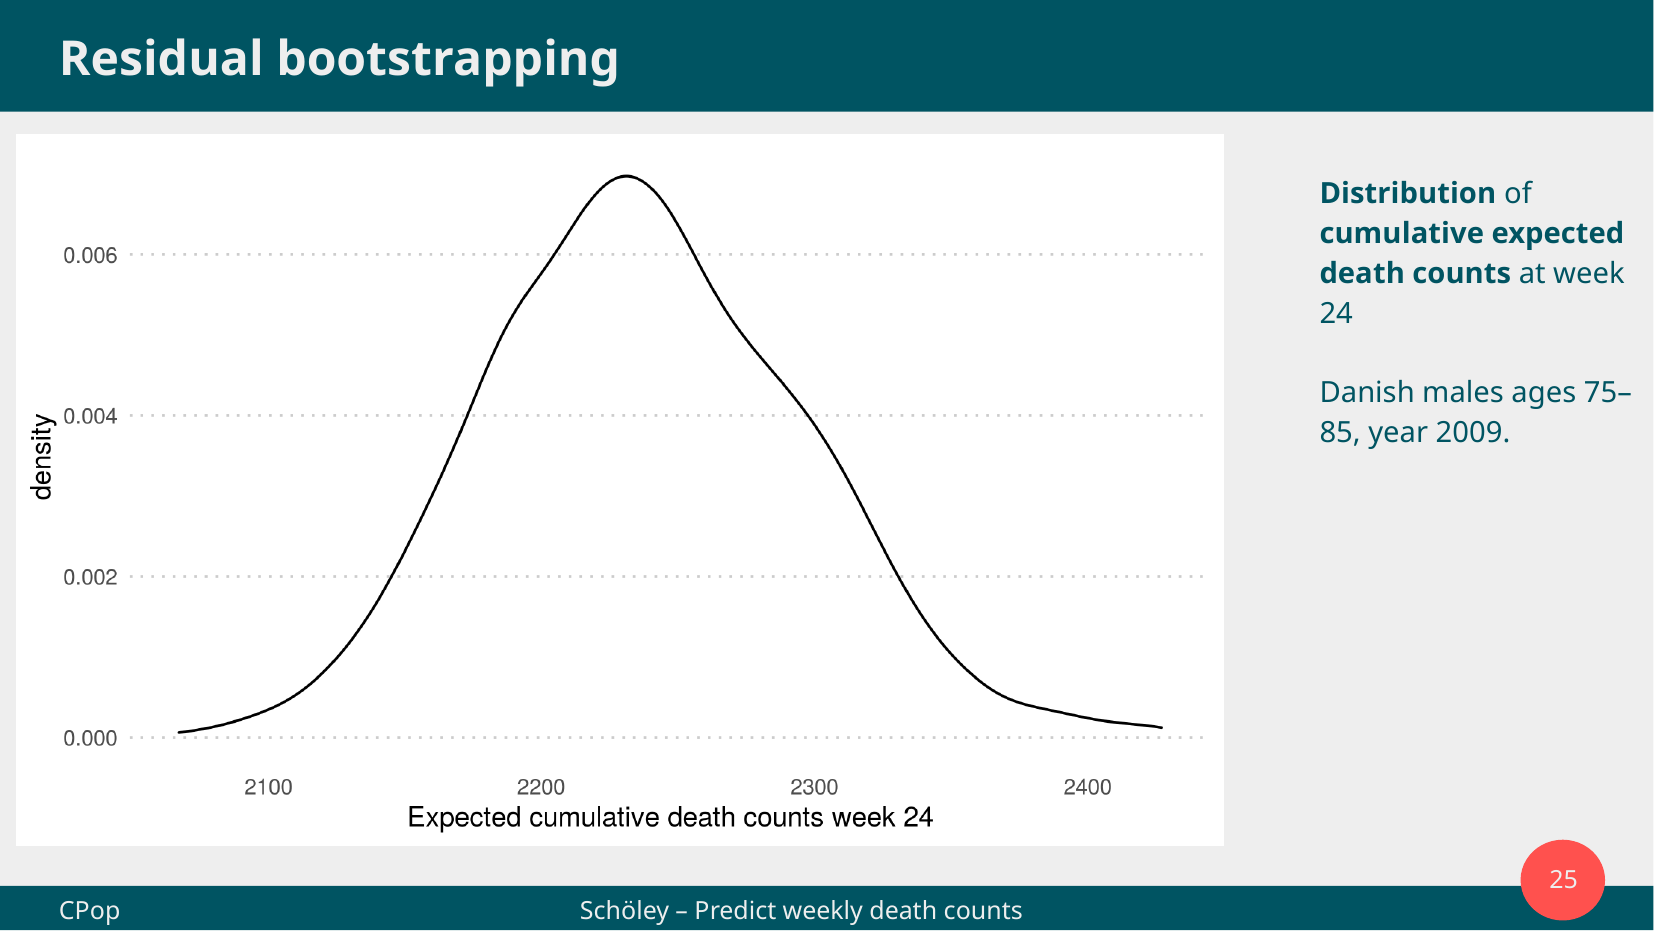

# Residual bootstrapping
Distribution of cumulative expected death counts at week 24
Danish males ages 75–85, year 2009.
25
CPop
Schöley – Predict weekly death counts